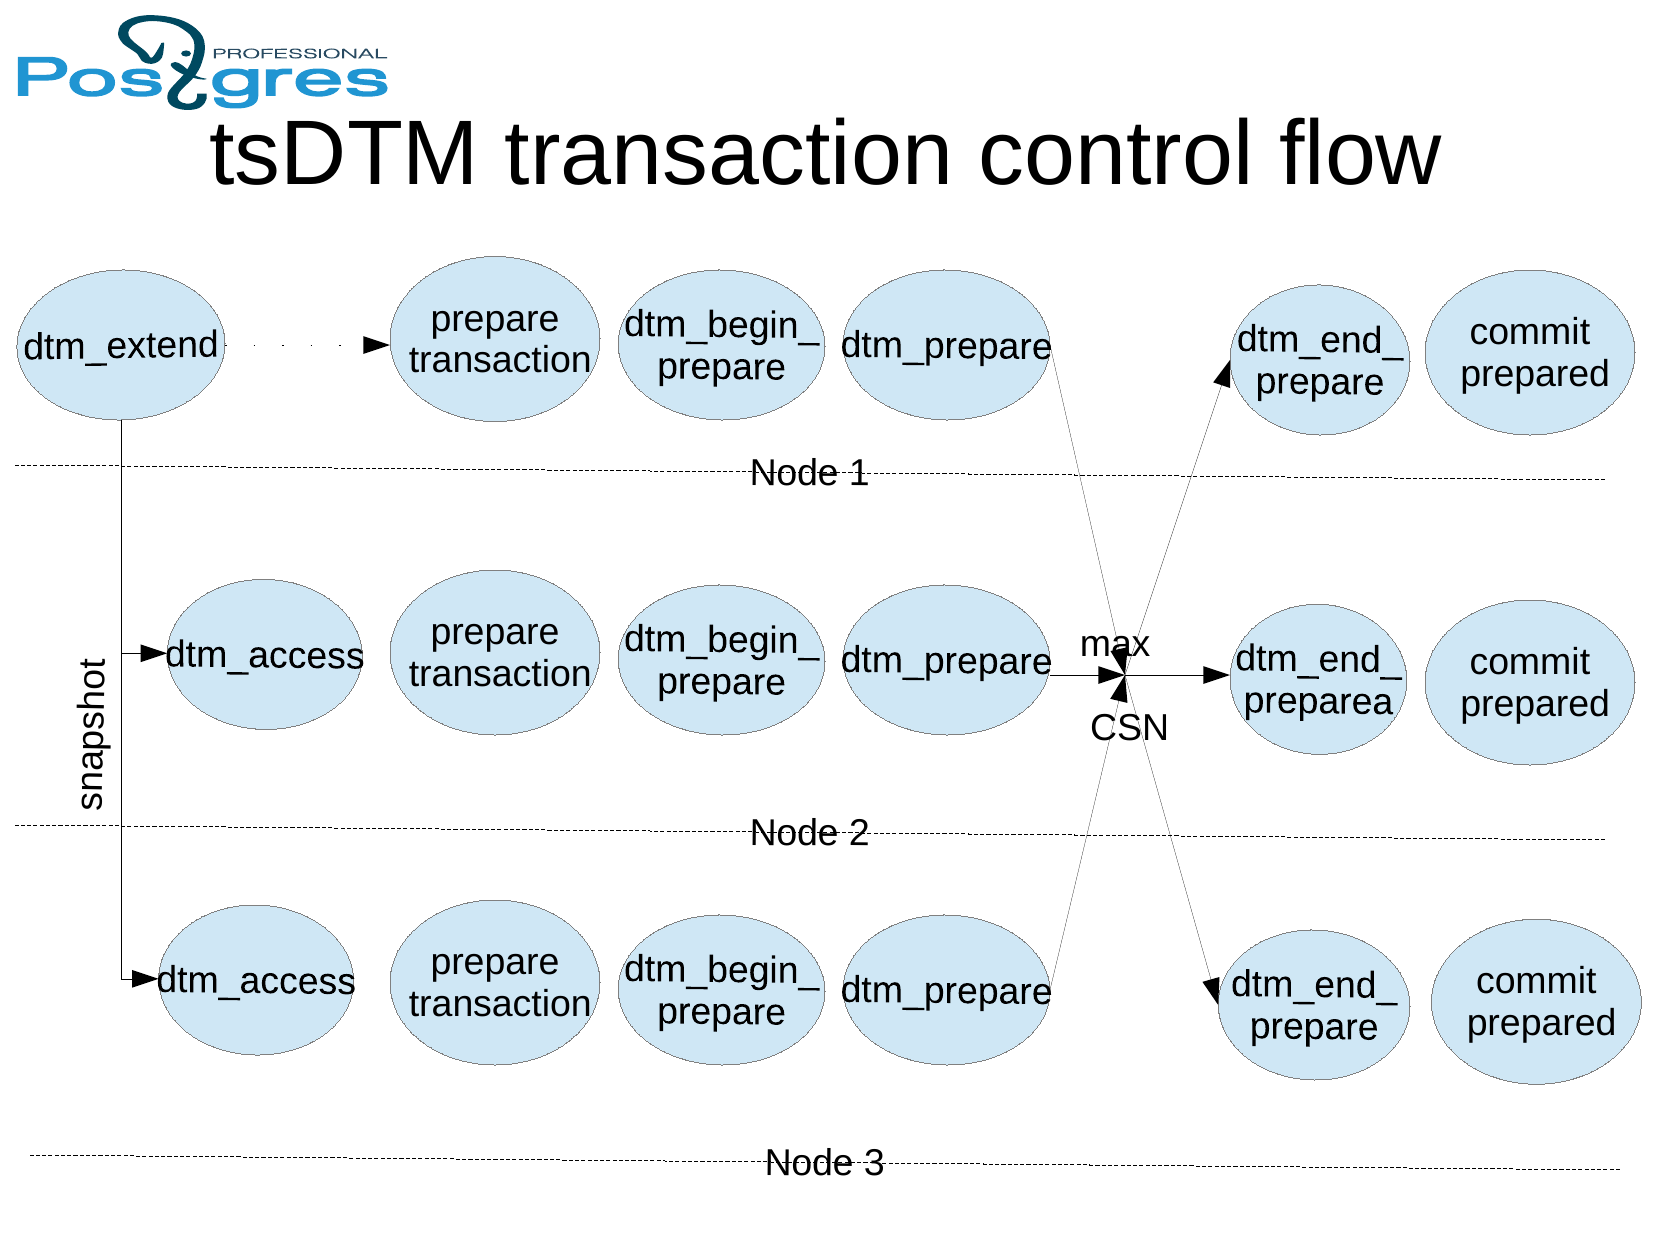

# tsDTM transaction control flow
prepare
 transaction
dtm_extend
dtm_begin_
prepare
dtm_prepare
commit
 prepared
dtm_end_
prepare
Node 1
prepare
 transaction
dtm_access
dtm_begin_
prepare
dtm_prepare
commit
 prepared
dtm_end_
preparea
max
 CSN
snapshot
Node 2
prepare
 transaction
dtm_access
dtm_begin_
prepare
dtm_prepare
commit
 prepared
dtm_end_
prepare
Node 3